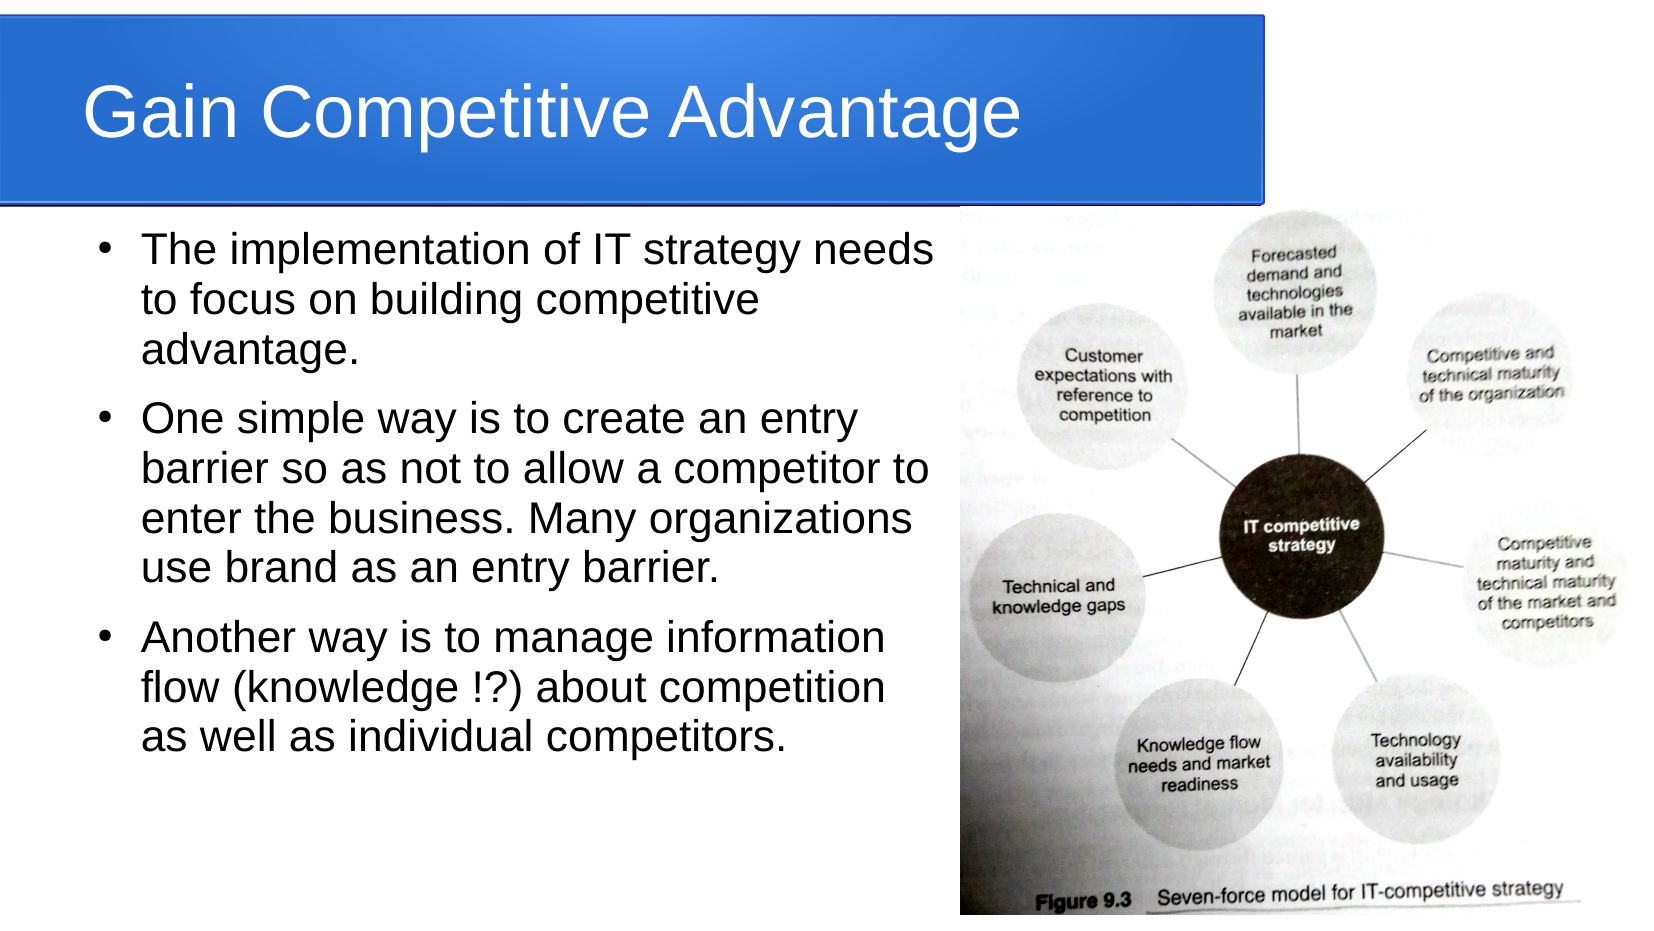

# Gain Competitive Advantage
The implementation of IT strategy needs to focus on building competitive advantage.
One simple way is to create an entry barrier so as not to allow a competitor to enter the business. Many organizations use brand as an entry barrier.
Another way is to manage information flow (knowledge !?) about competition as well as individual competitors.